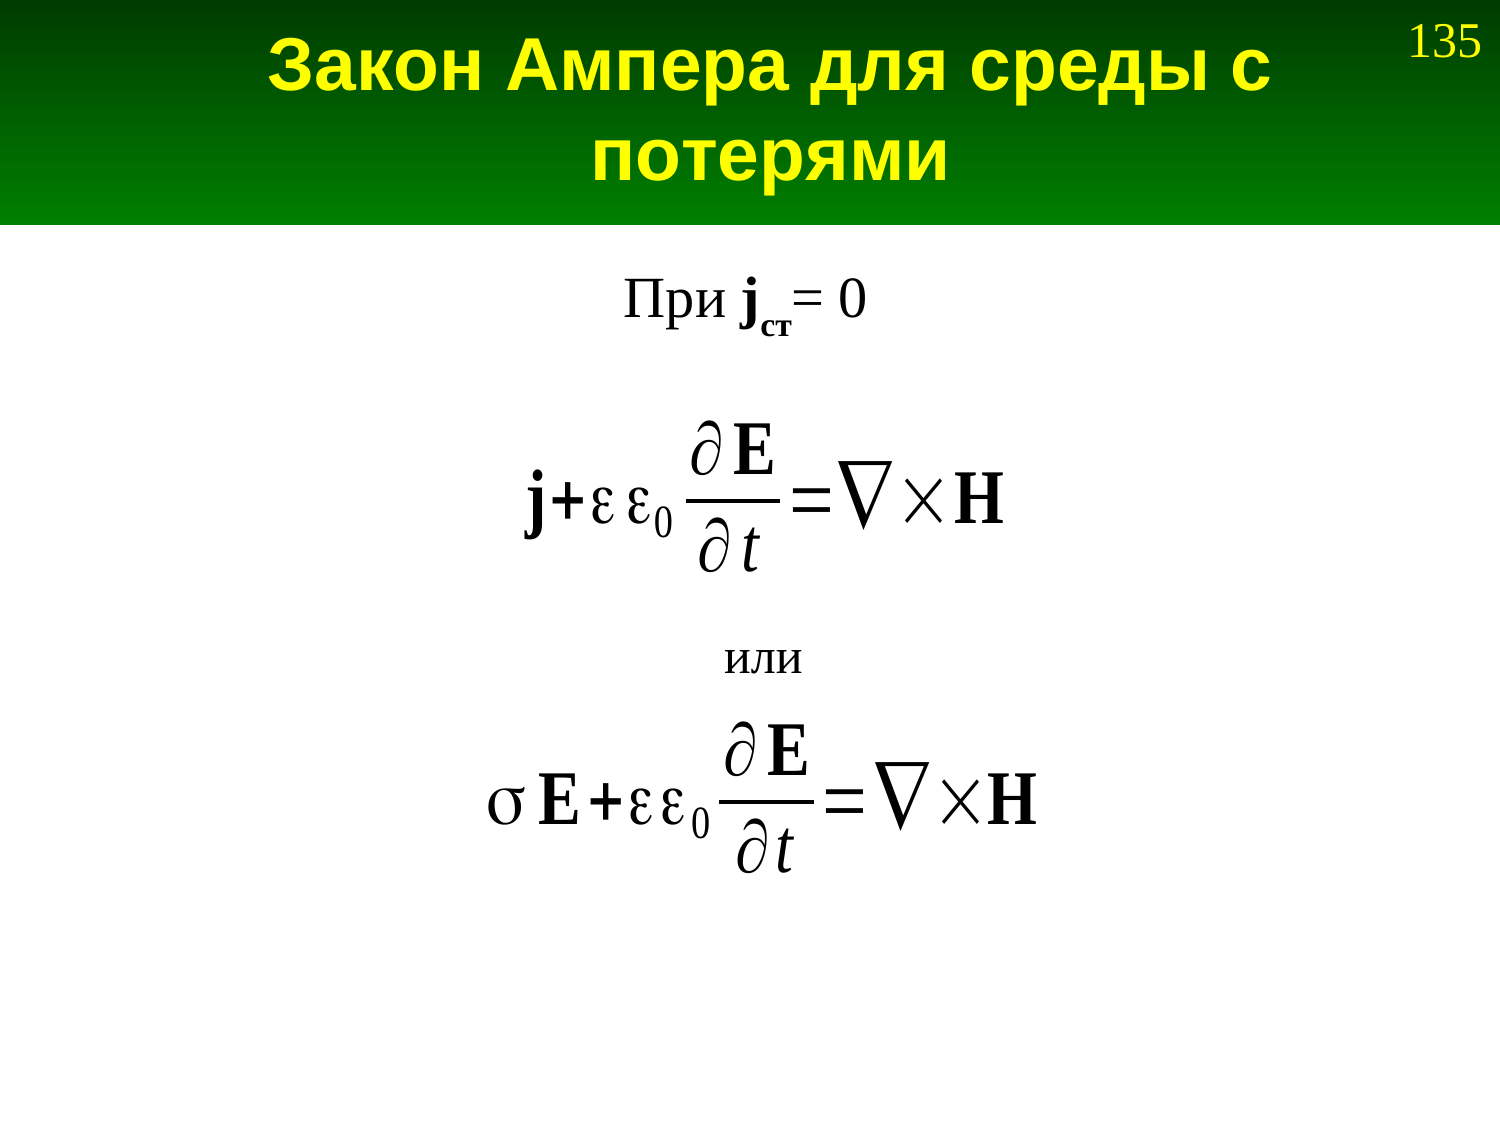

# Закон Ампера для среды с потерями
При jст= 0
или